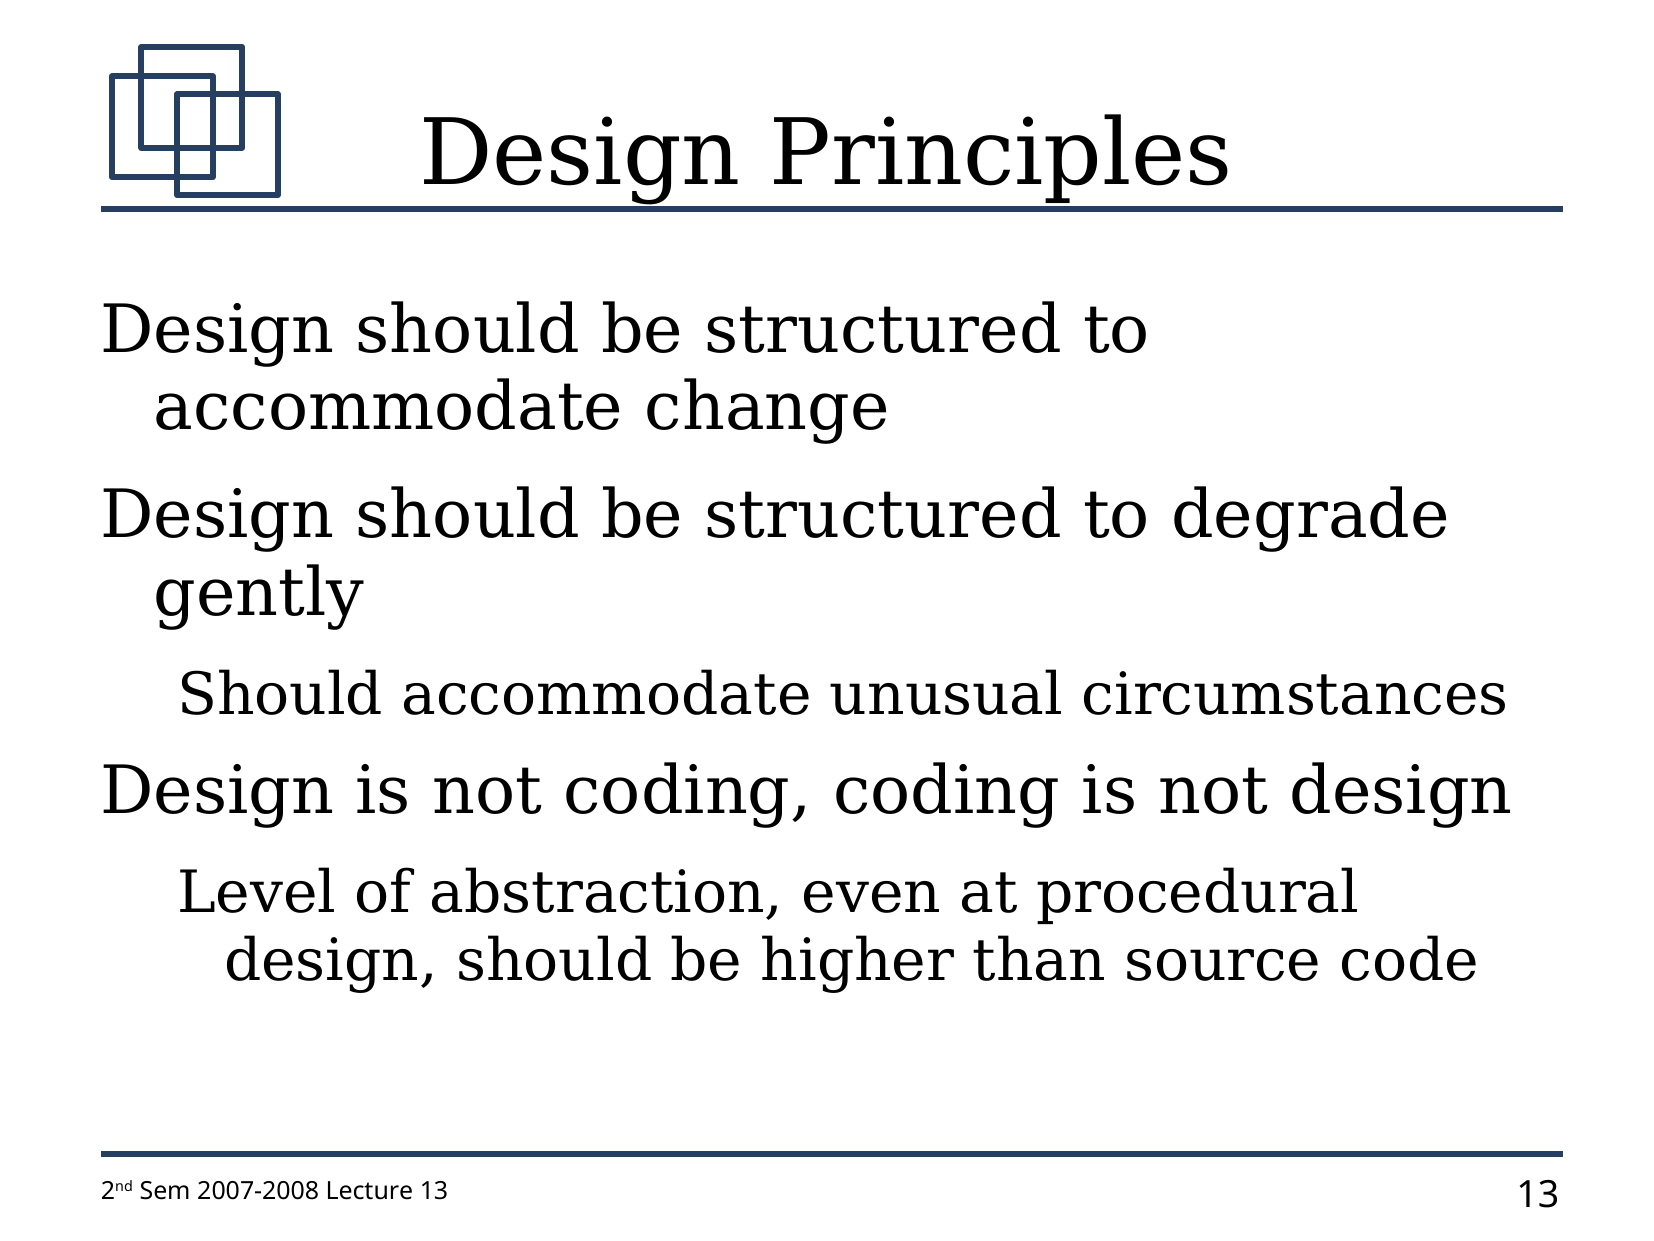

# Design Principles
Design should be structured to accommodate change
Design should be structured to degrade gently
Should accommodate unusual circumstances
Design is not coding, coding is not design
Level of abstraction, even at procedural design, should be higher than source code